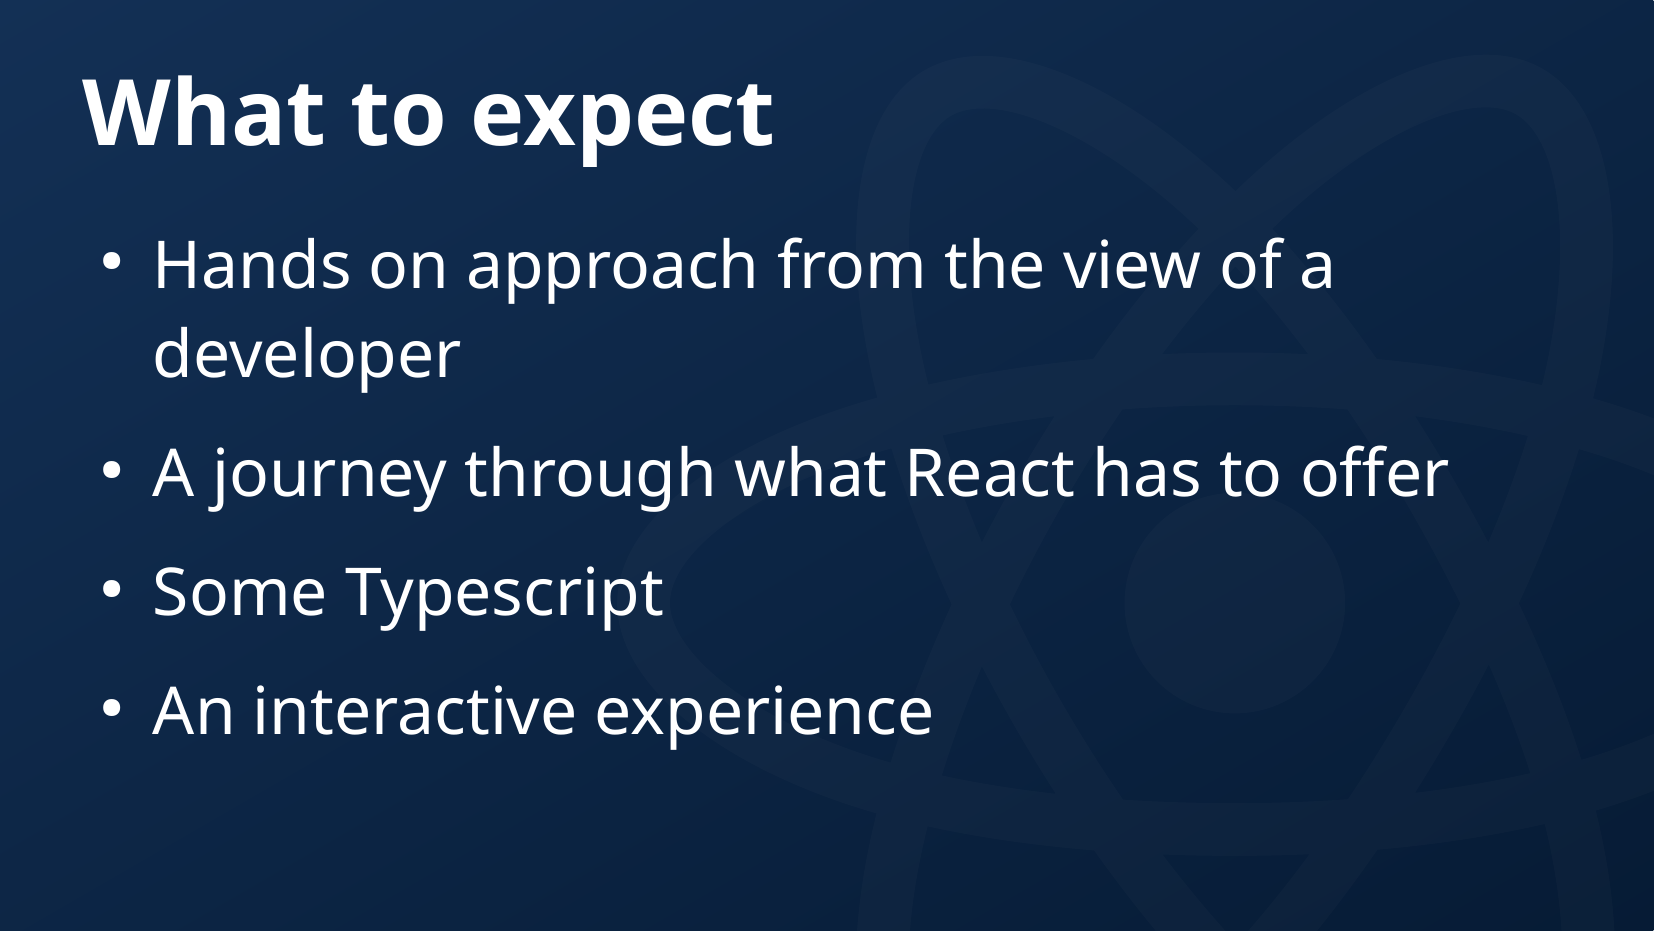

# What to expect
Hands on approach from the view of a developer
A journey through what React has to offer
Some Typescript
An interactive experience